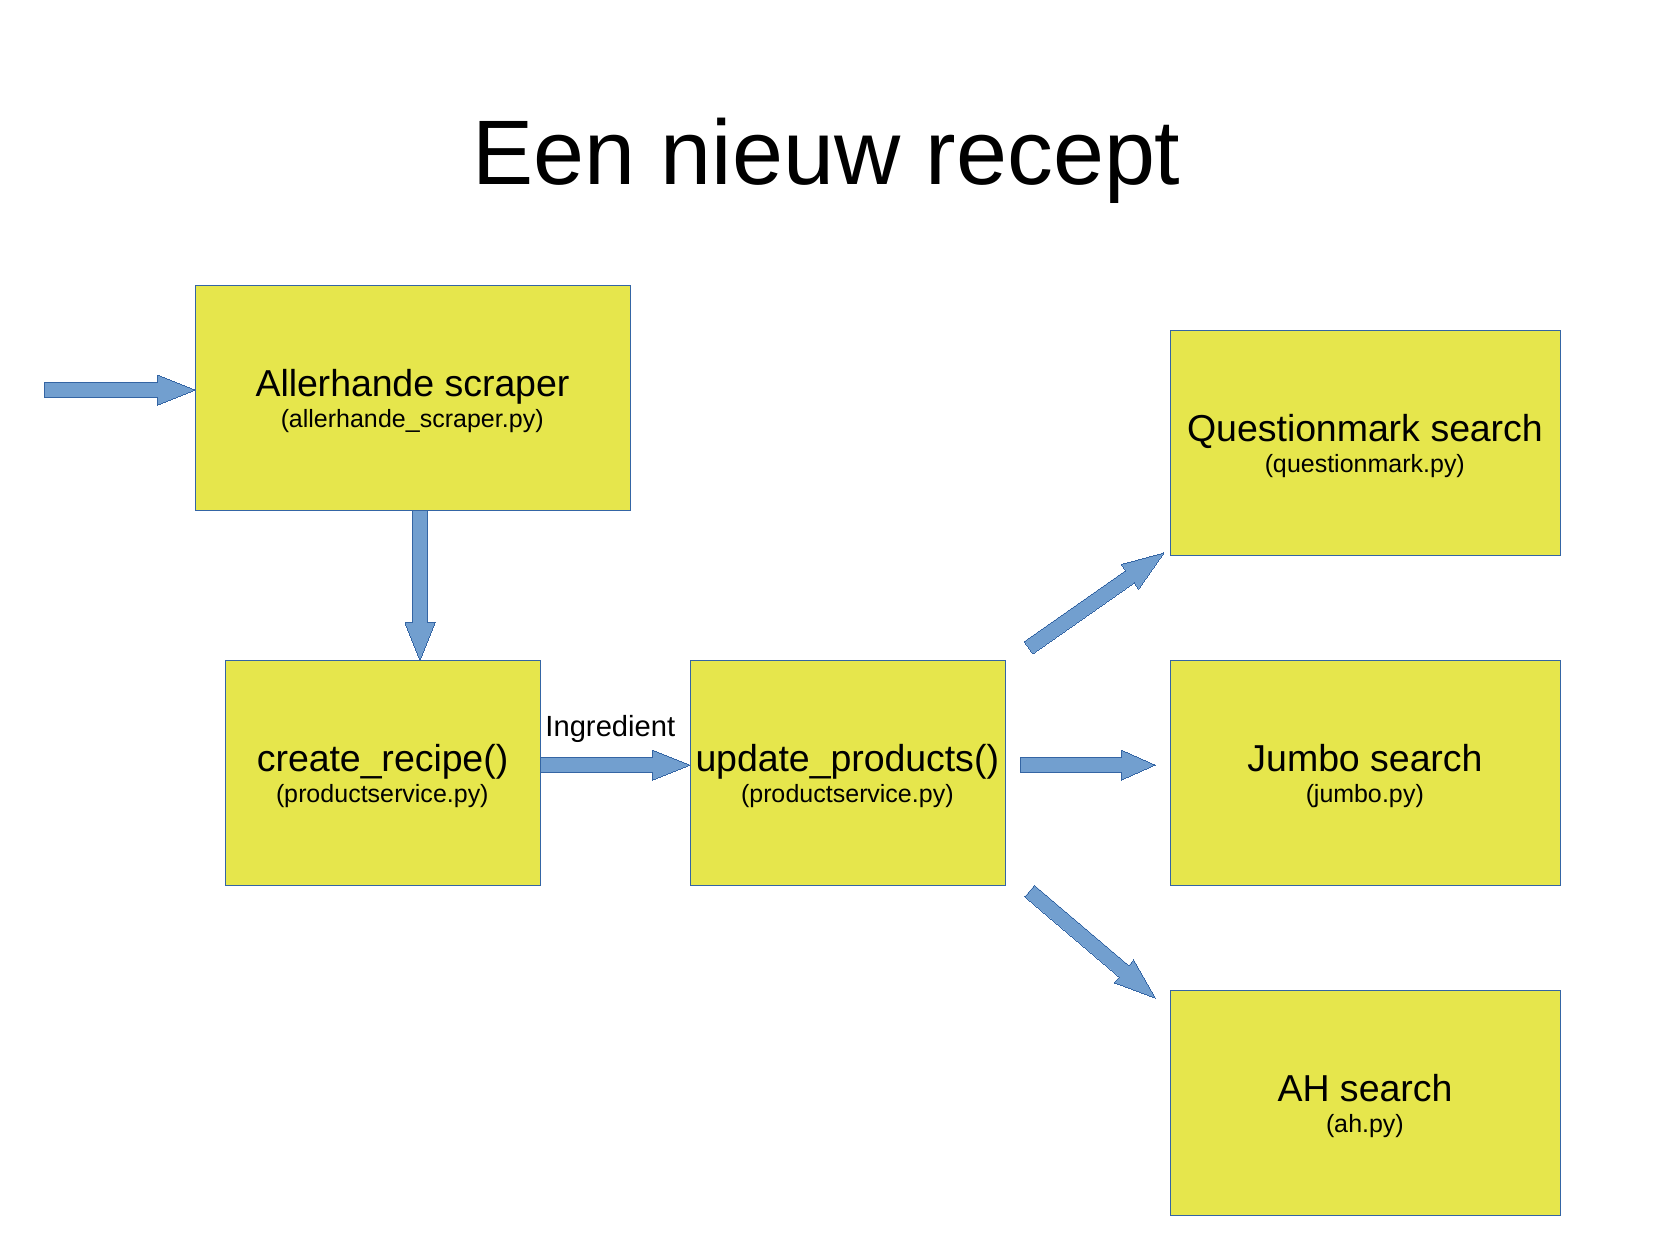

# Een nieuw recept
Allerhande scraper
(allerhande_scraper.py)
Questionmark search
(questionmark.py)
create_recipe()
(productservice.py)
update_products()
(productservice.py)
Jumbo search
(jumbo.py)
Ingredient
AH search
(ah.py)